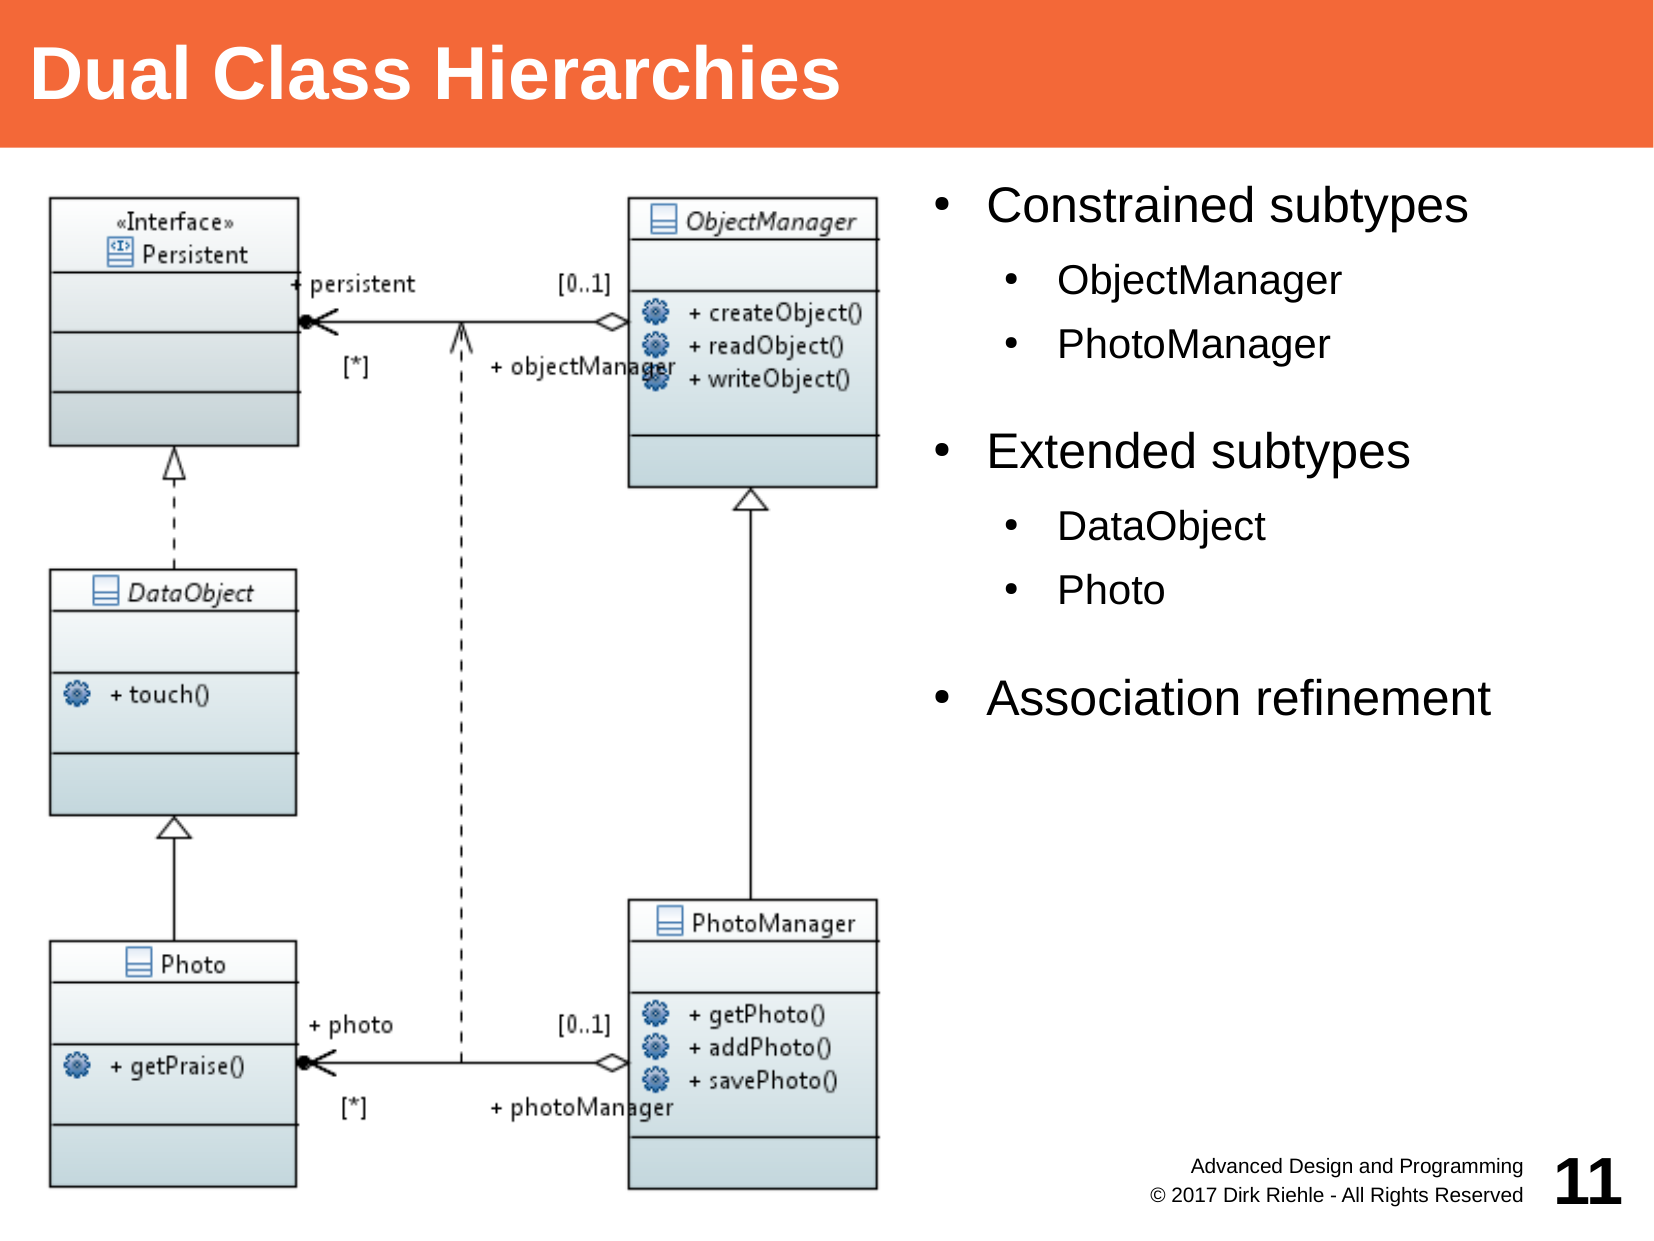

# Dual Class Hierarchies
Constrained subtypes
ObjectManager
PhotoManager
Extended subtypes
DataObject
Photo
Association refinement
Advanced Design and Programming
11
© 2017 Dirk Riehle - All Rights Reserved